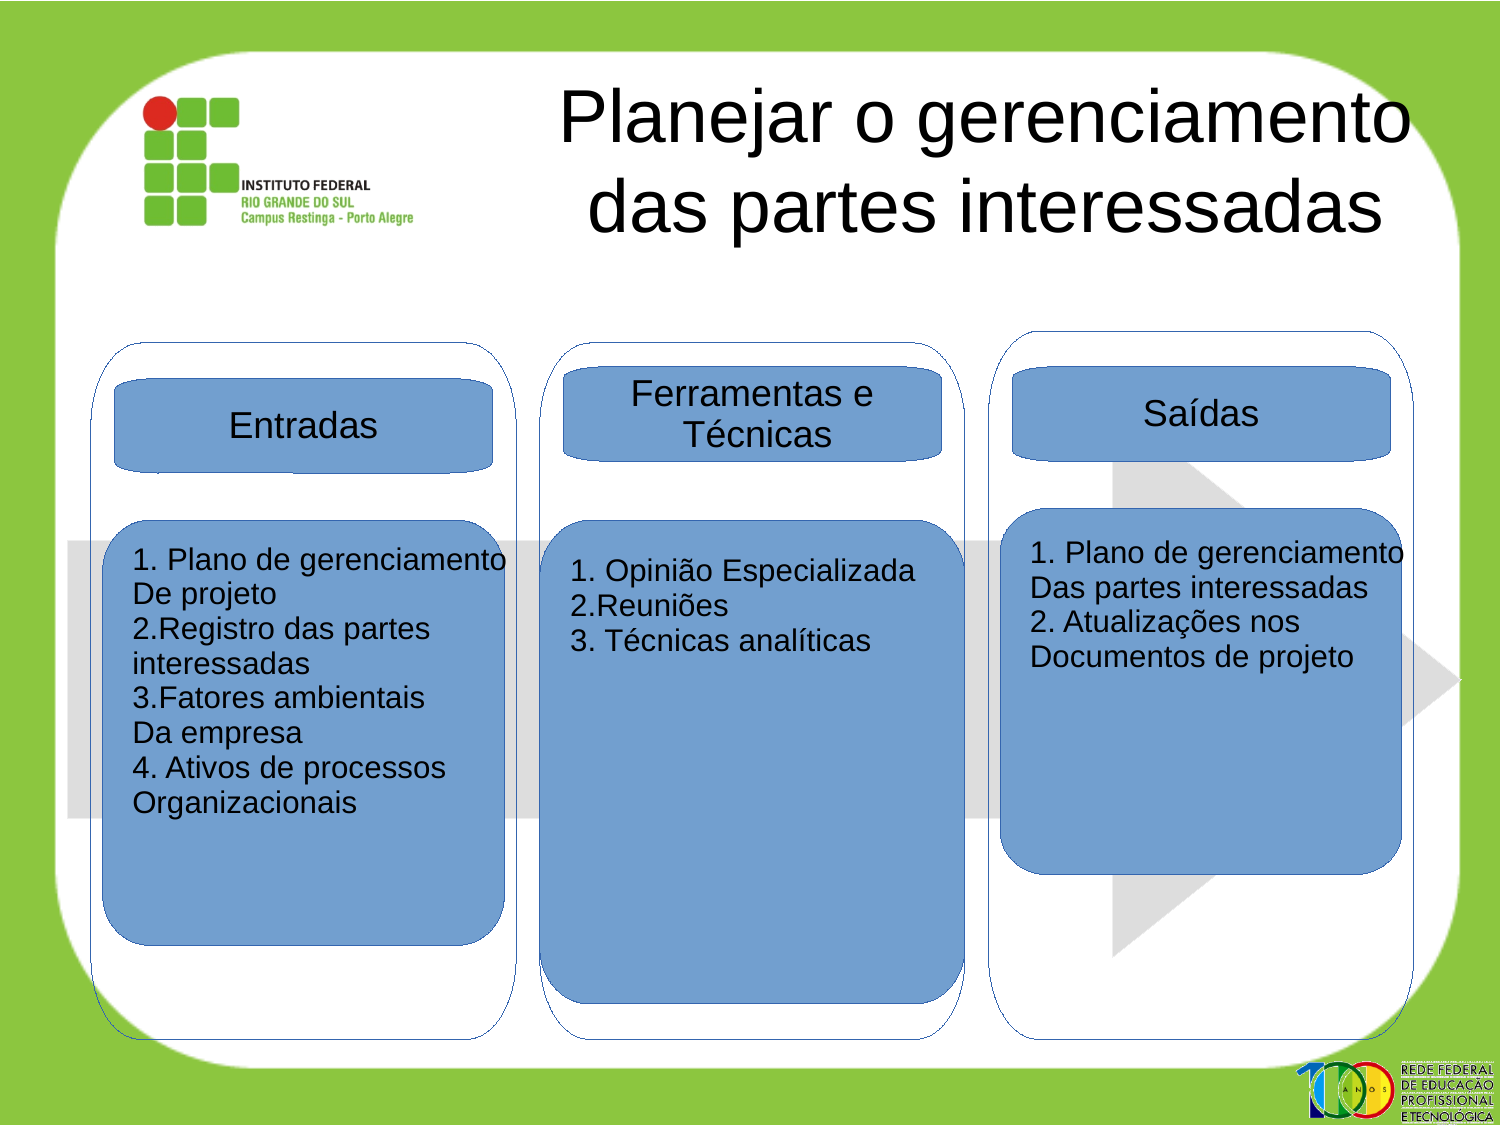

# Planejar o gerenciamento das partes interessadas
Ferramentas e
 Técnicas
Saídas
Entradas
1. Plano de gerenciamento
Das partes interessadas
2. Atualizações nos
Documentos de projeto
1. Plano de gerenciamento
De projeto
2.Registro das partes
interessadas
3.Fatores ambientais
Da empresa
4. Ativos de processos
Organizacionais
1. Opinião Especializada
2.Reuniões
3. Técnicas analíticas
Termo de Abertura do Projeto
Previsões